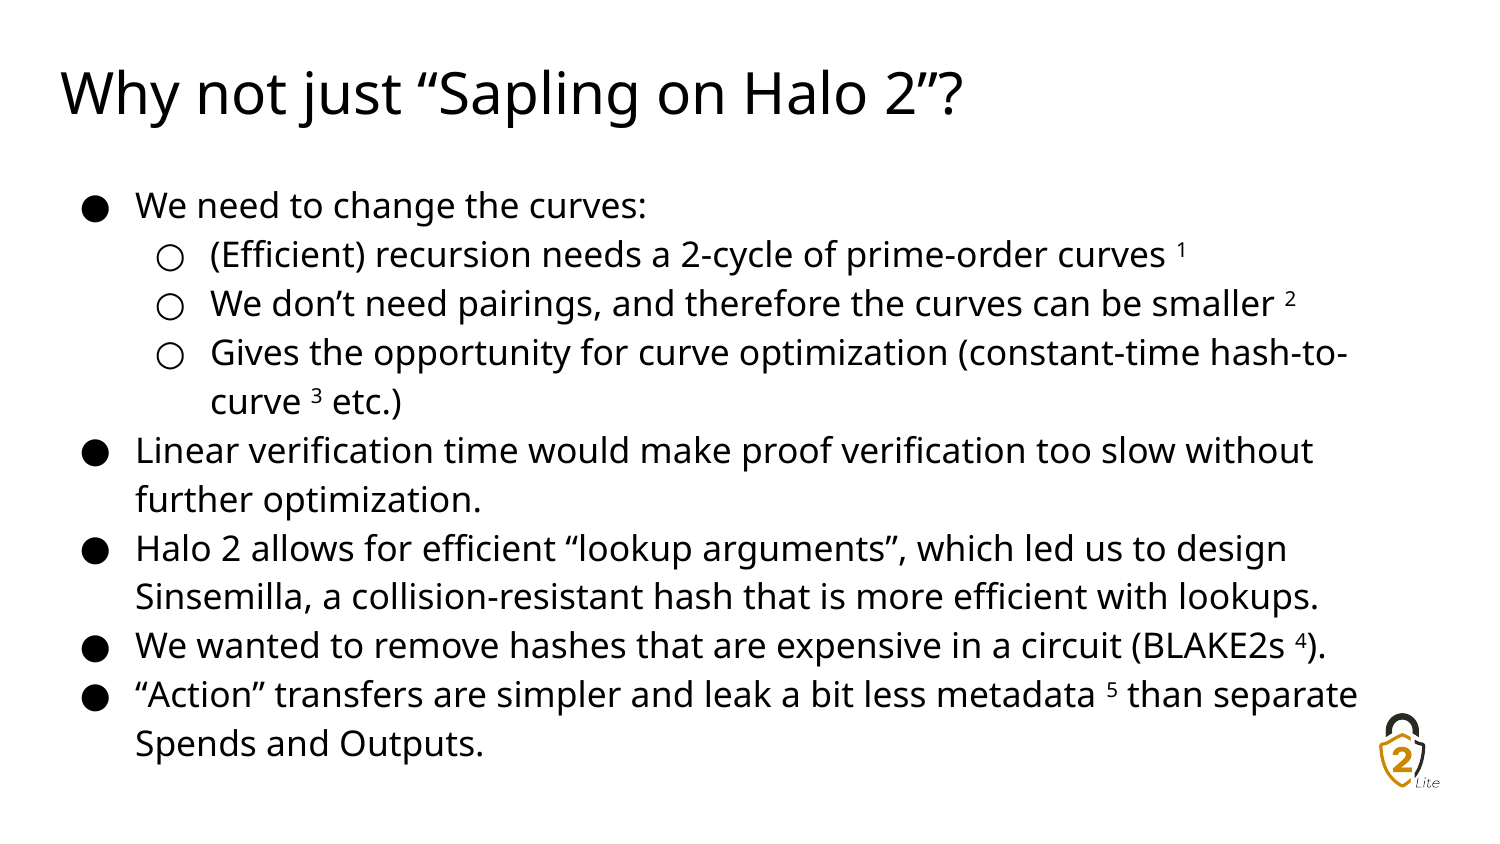

# Why not just “Sapling on Halo 2”?
We need to change the curves:
(Efficient) recursion needs a 2-cycle of prime-order curves 1
We don’t need pairings, and therefore the curves can be smaller 2
Gives the opportunity for curve optimization (constant-time hash-to-curve 3 etc.)
Linear verification time would make proof verification too slow without further optimization.
Halo 2 allows for efficient “lookup arguments”, which led us to design Sinsemilla, a collision-resistant hash that is more efficient with lookups.
We wanted to remove hashes that are expensive in a circuit (BLAKE2s 4).
“Action” transfers are simpler and leak a bit less metadata 5 than separate Spends and Outputs.